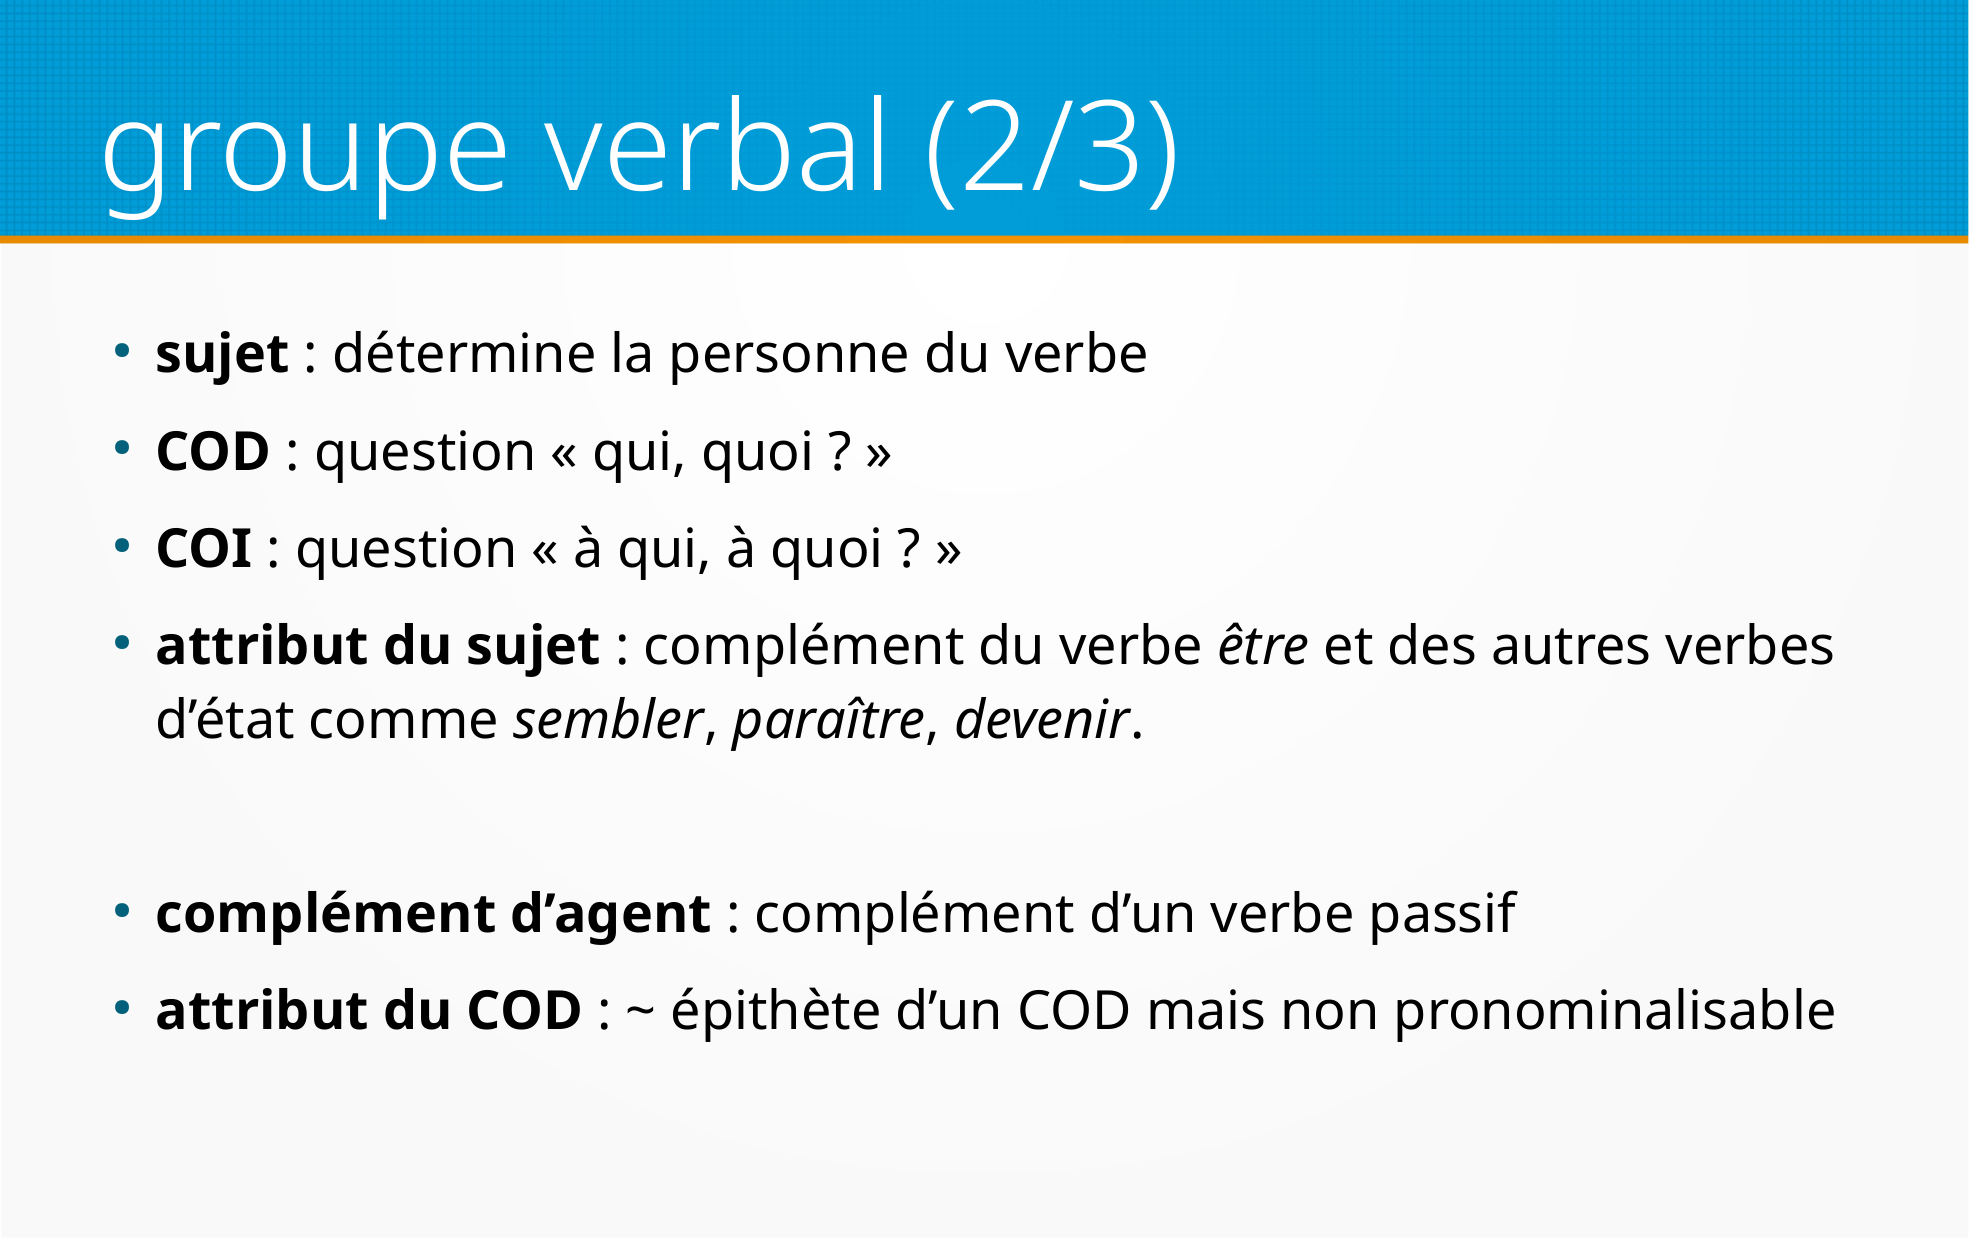

# groupe verbal (2/3)
sujet : détermine la personne du verbe
COD : question « qui, quoi ? »
COI : question « à qui, à quoi ? »
attribut du sujet : complément du verbe être et des autres verbes d’état comme sembler, paraître, devenir.
complément d’agent : complément d’un verbe passif
attribut du COD : ~ épithète d’un COD mais non pronominalisable